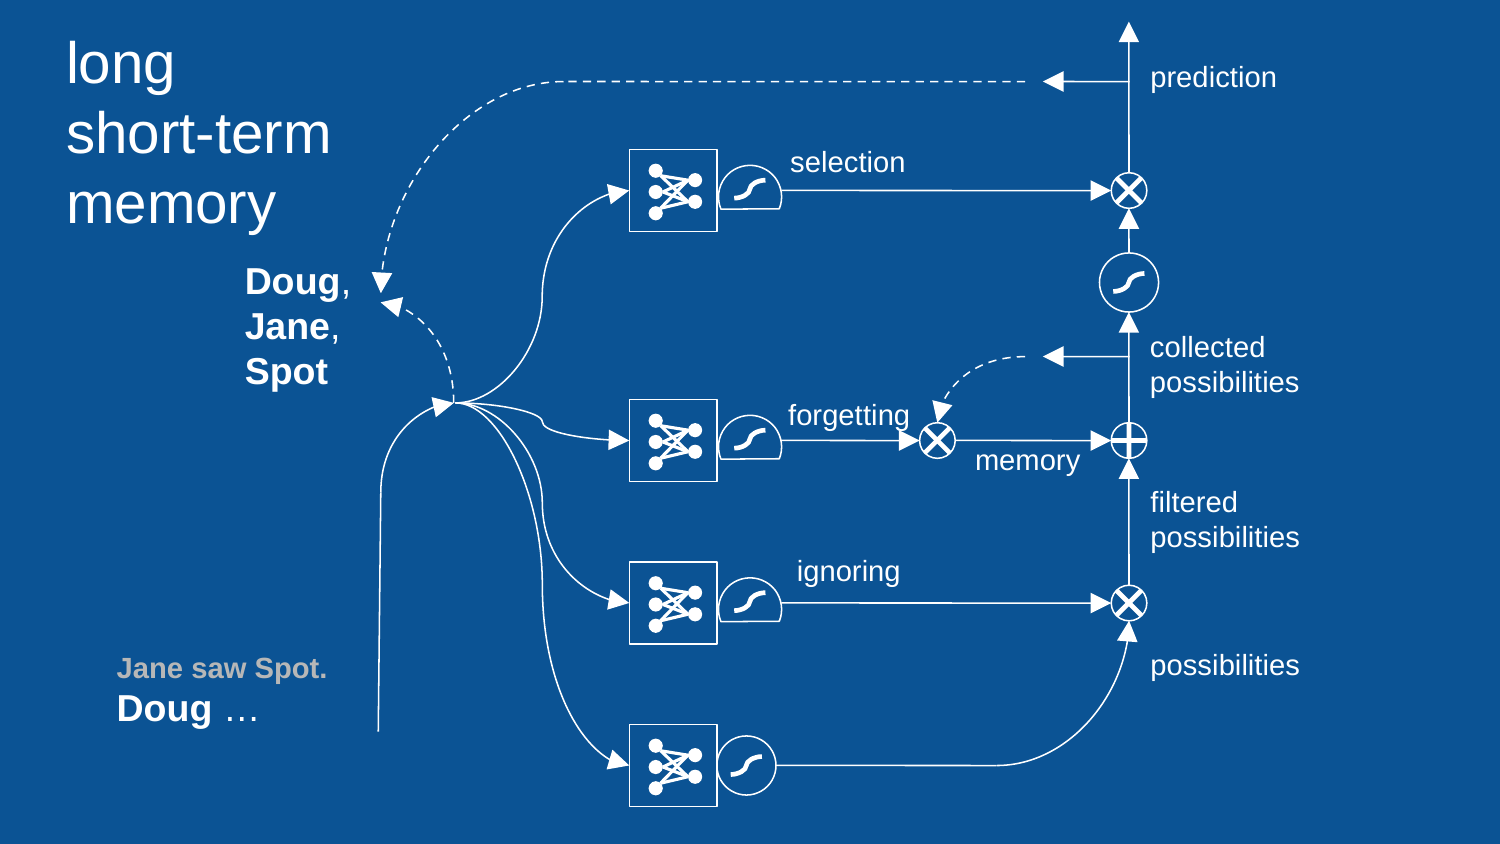

# long short-term memory
prediction
selection
Doug,
Jane,
Spot
collected possibilities
forgetting
memory
filtered possibilities
ignoring
possibilities
Jane saw Spot.
Doug …